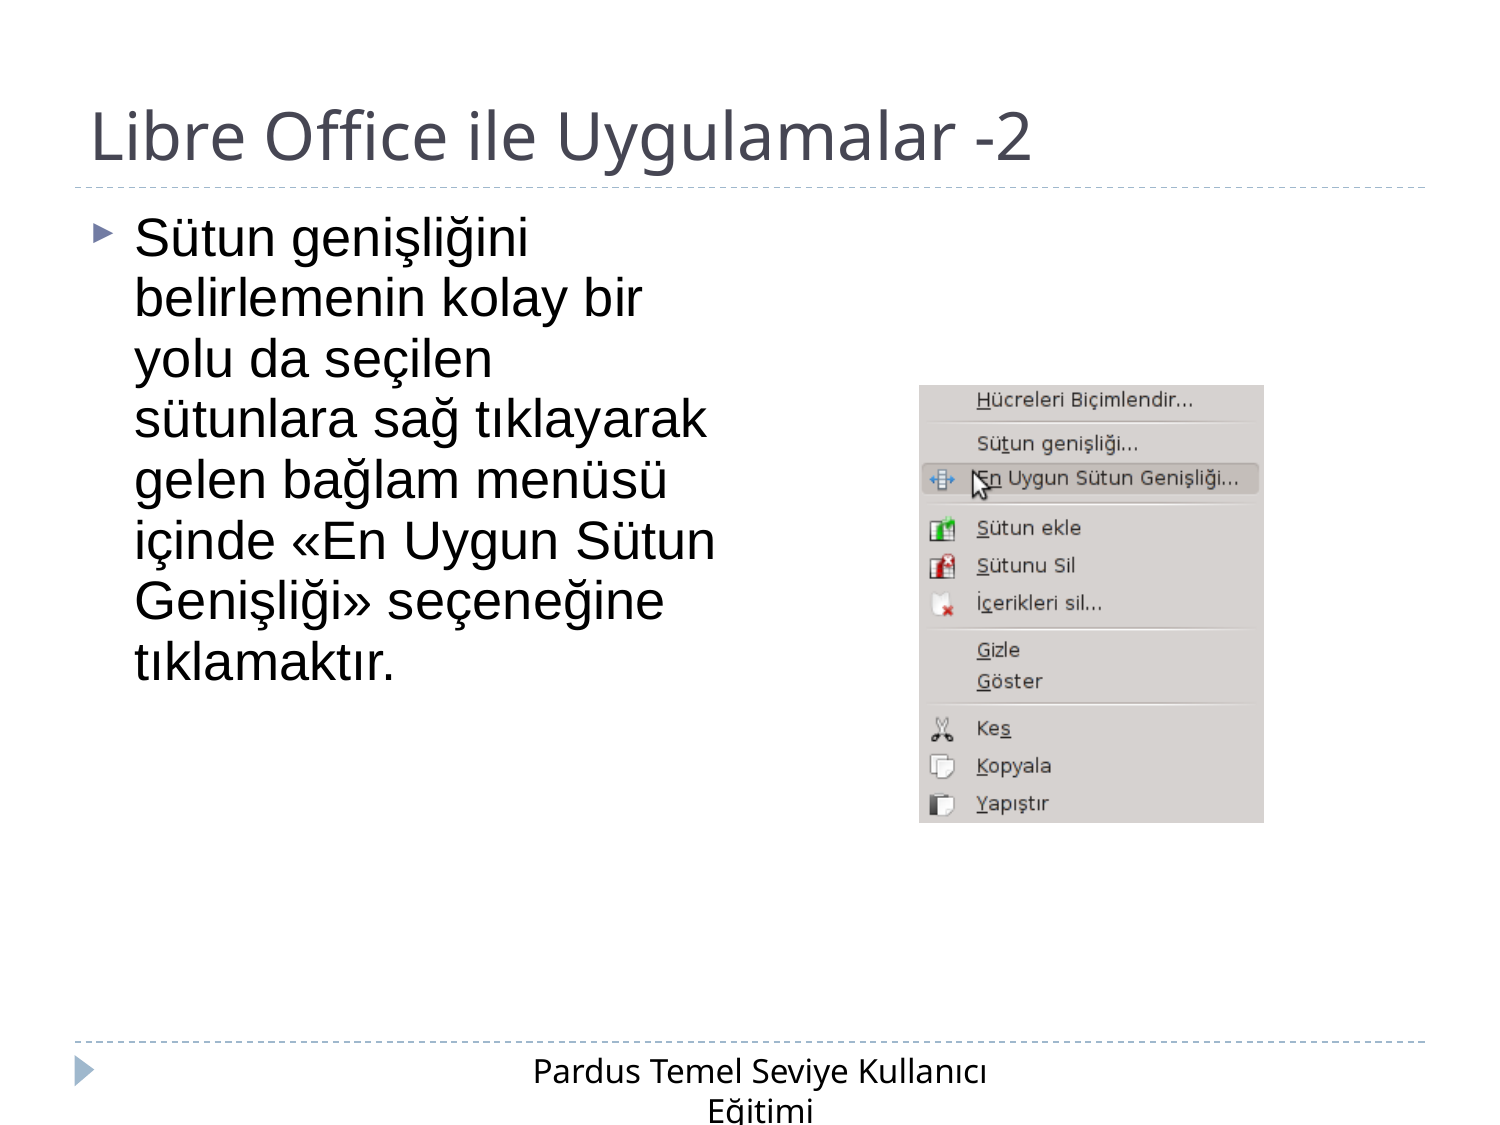

# Libre Office ile Uygulamalar -2
Sütun genişliğini belirlemenin kolay bir yolu da seçilen sütunlara sağ tıklayarak gelen bağlam menüsü içinde «En Uygun Sütun Genişliği» seçeneğine tıklamaktır.